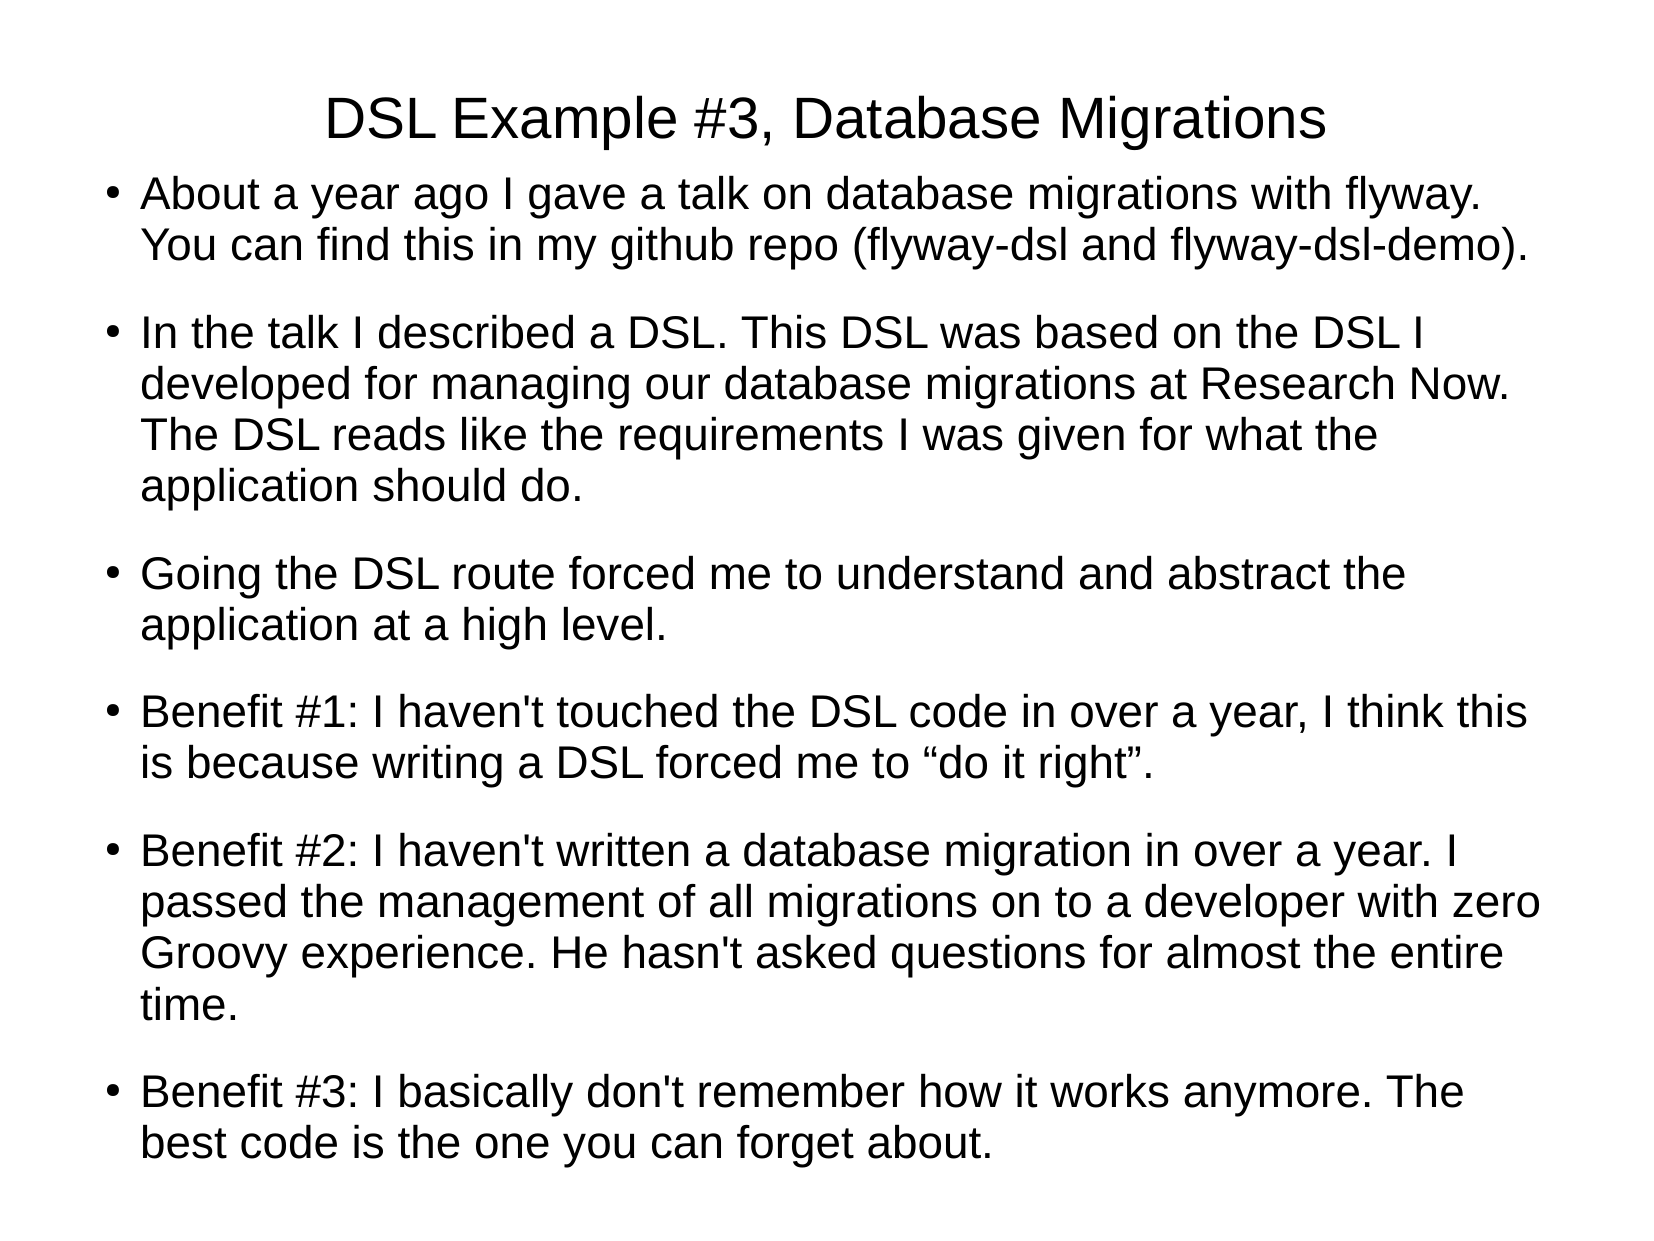

# DSL Example #3, Database Migrations
About a year ago I gave a talk on database migrations with flyway. You can find this in my github repo (flyway-dsl and flyway-dsl-demo).
In the talk I described a DSL. This DSL was based on the DSL I developed for managing our database migrations at Research Now. The DSL reads like the requirements I was given for what the application should do.
Going the DSL route forced me to understand and abstract the application at a high level.
Benefit #1: I haven't touched the DSL code in over a year, I think this is because writing a DSL forced me to “do it right”.
Benefit #2: I haven't written a database migration in over a year. I passed the management of all migrations on to a developer with zero Groovy experience. He hasn't asked questions for almost the entire time.
Benefit #3: I basically don't remember how it works anymore. The best code is the one you can forget about.